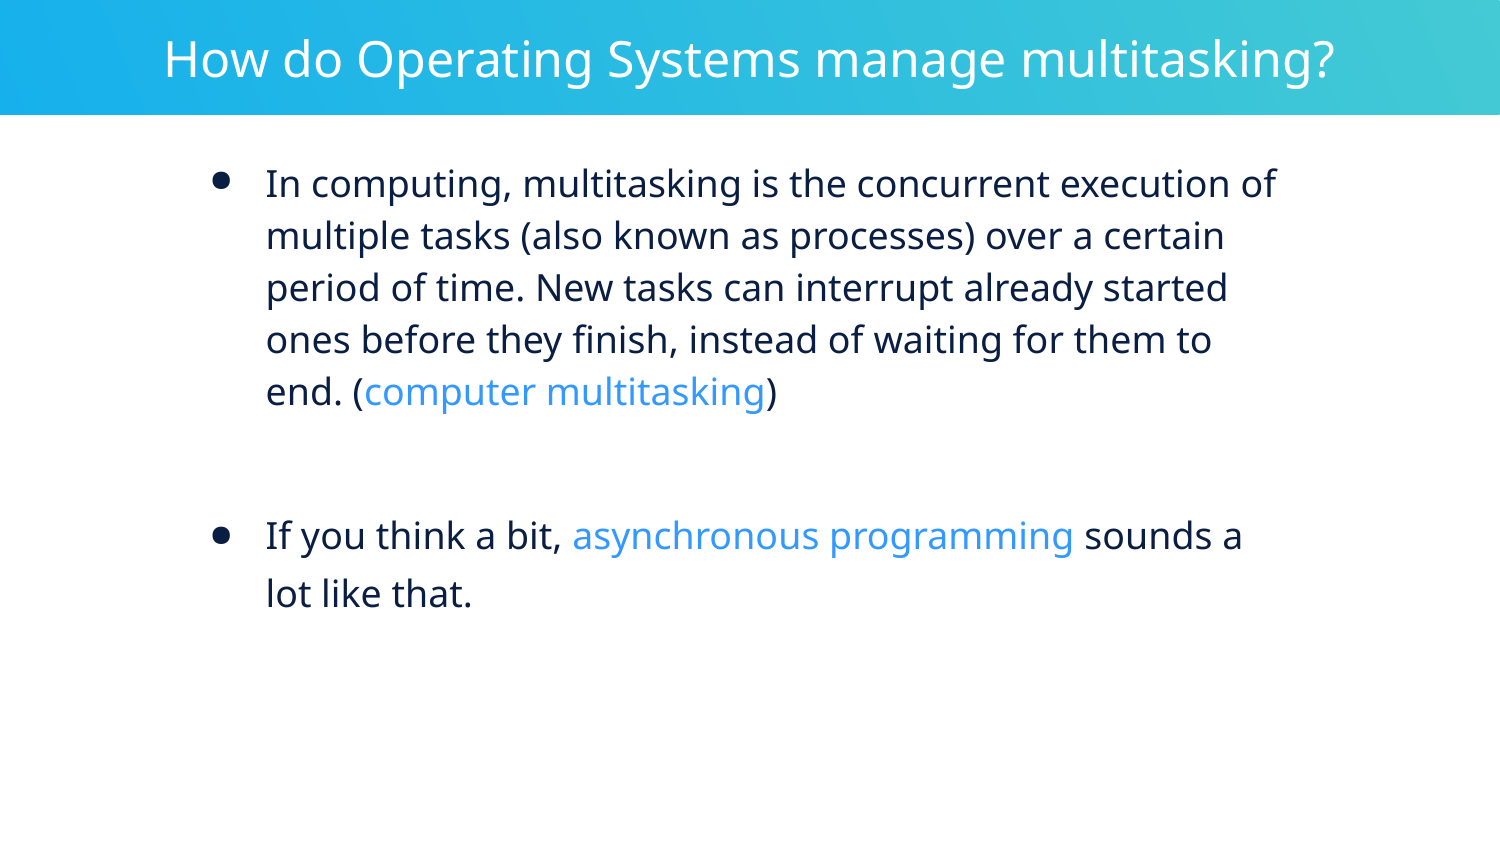

How do Operating Systems manage multitasking?
In computing, multitasking is the concurrent execution of multiple tasks (also known as processes) over a certain period of time. New tasks can interrupt already started ones before they finish, instead of waiting for them to end. (computer multitasking)
If you think a bit, asynchronous programming sounds a lot like that.